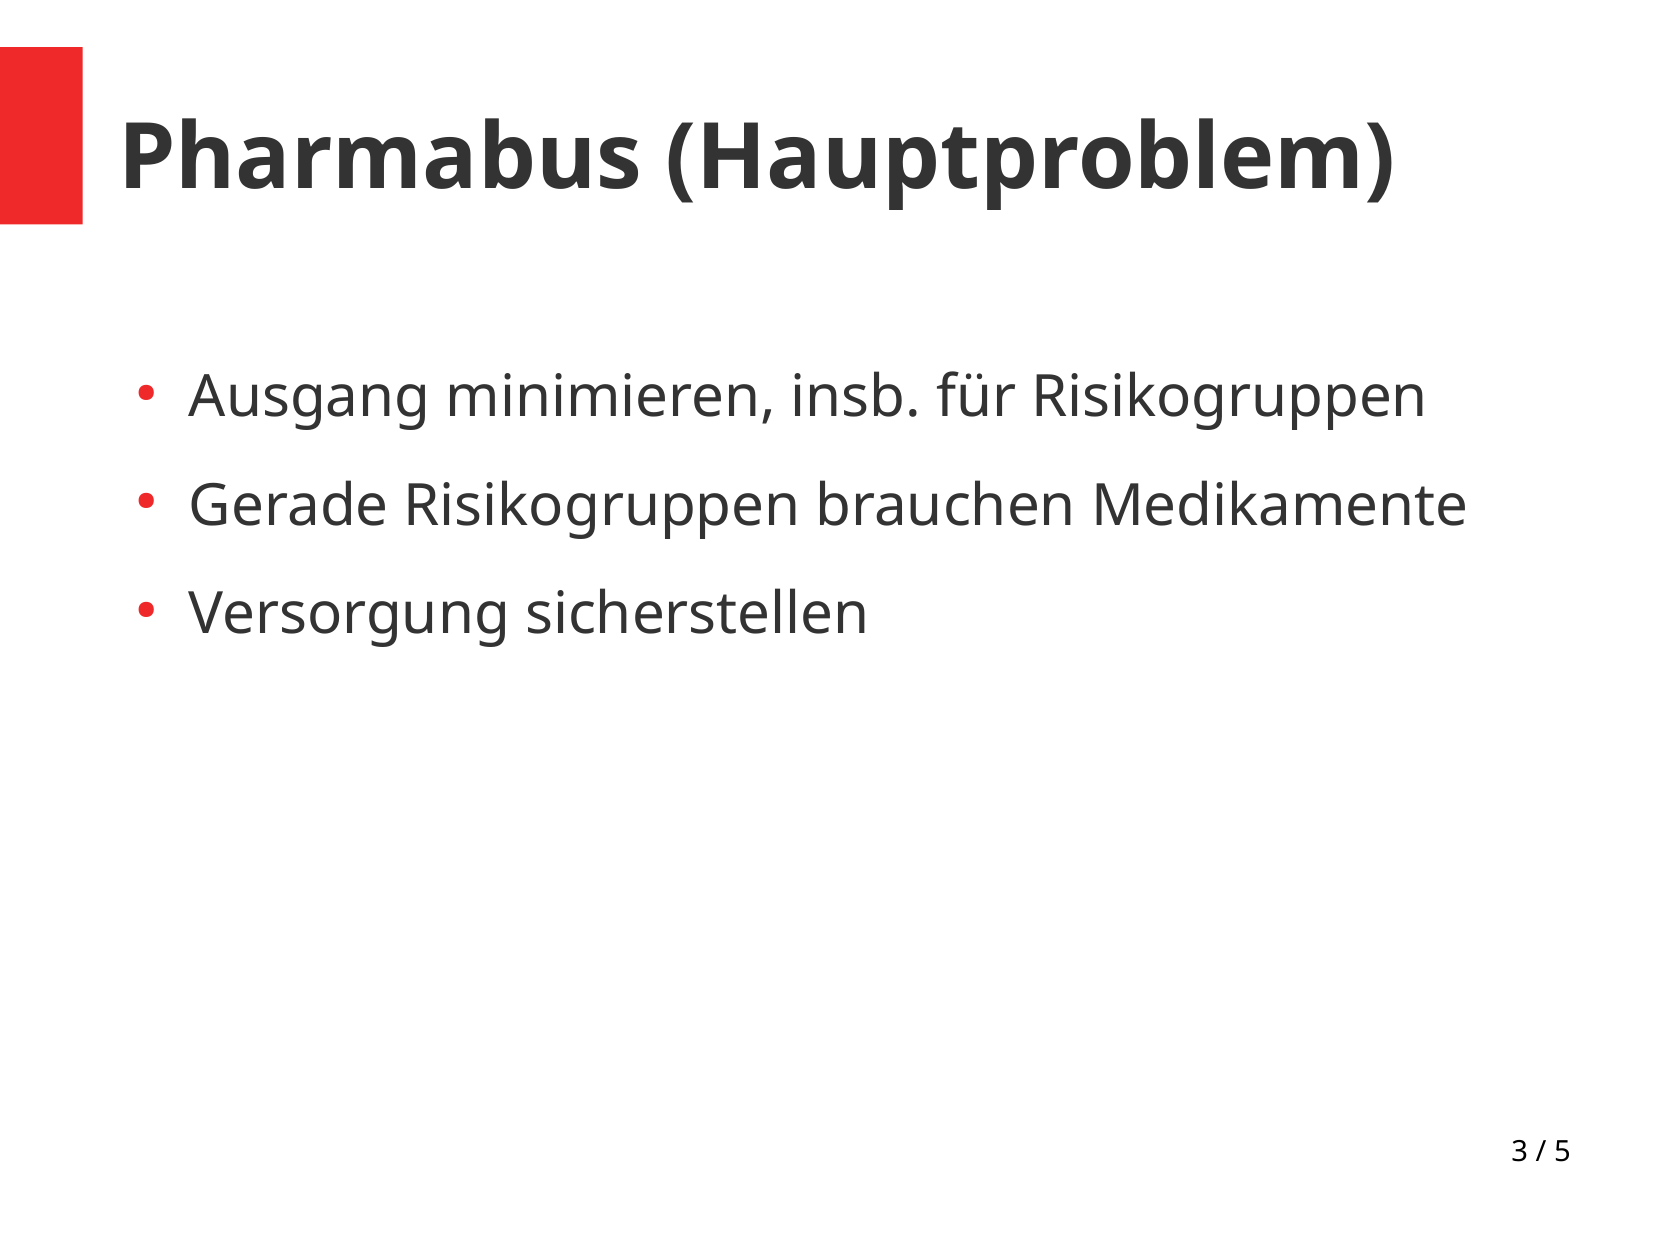

# Pharmabus (Hauptproblem)
Ausgang minimieren, insb. für Risikogruppen
Gerade Risikogruppen brauchen Medikamente
Versorgung sicherstellen
3